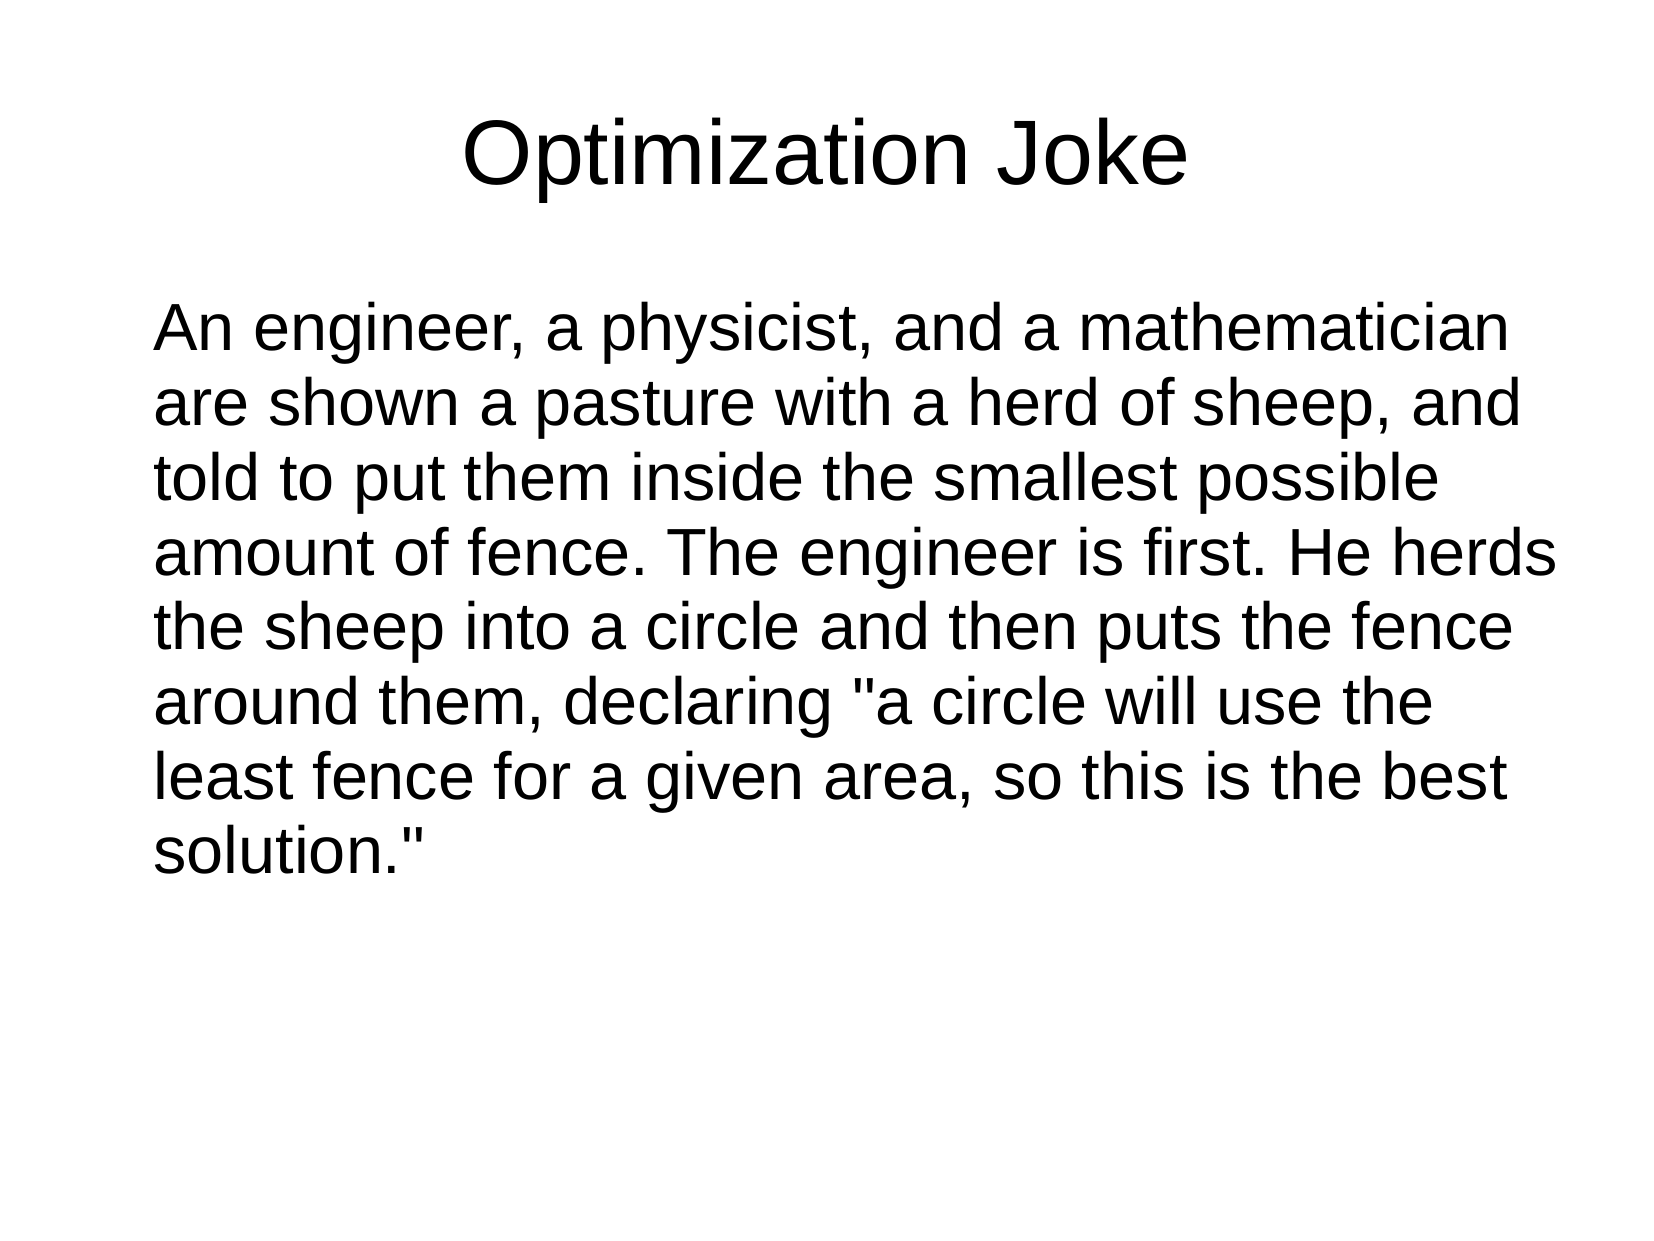

# Optimization Joke
An engineer, a physicist, and a mathematician are shown a pasture with a herd of sheep, and told to put them inside the smallest possible amount of fence. The engineer is first. He herds the sheep into a circle and then puts the fence around them, declaring "a circle will use the least fence for a given area, so this is the best solution."